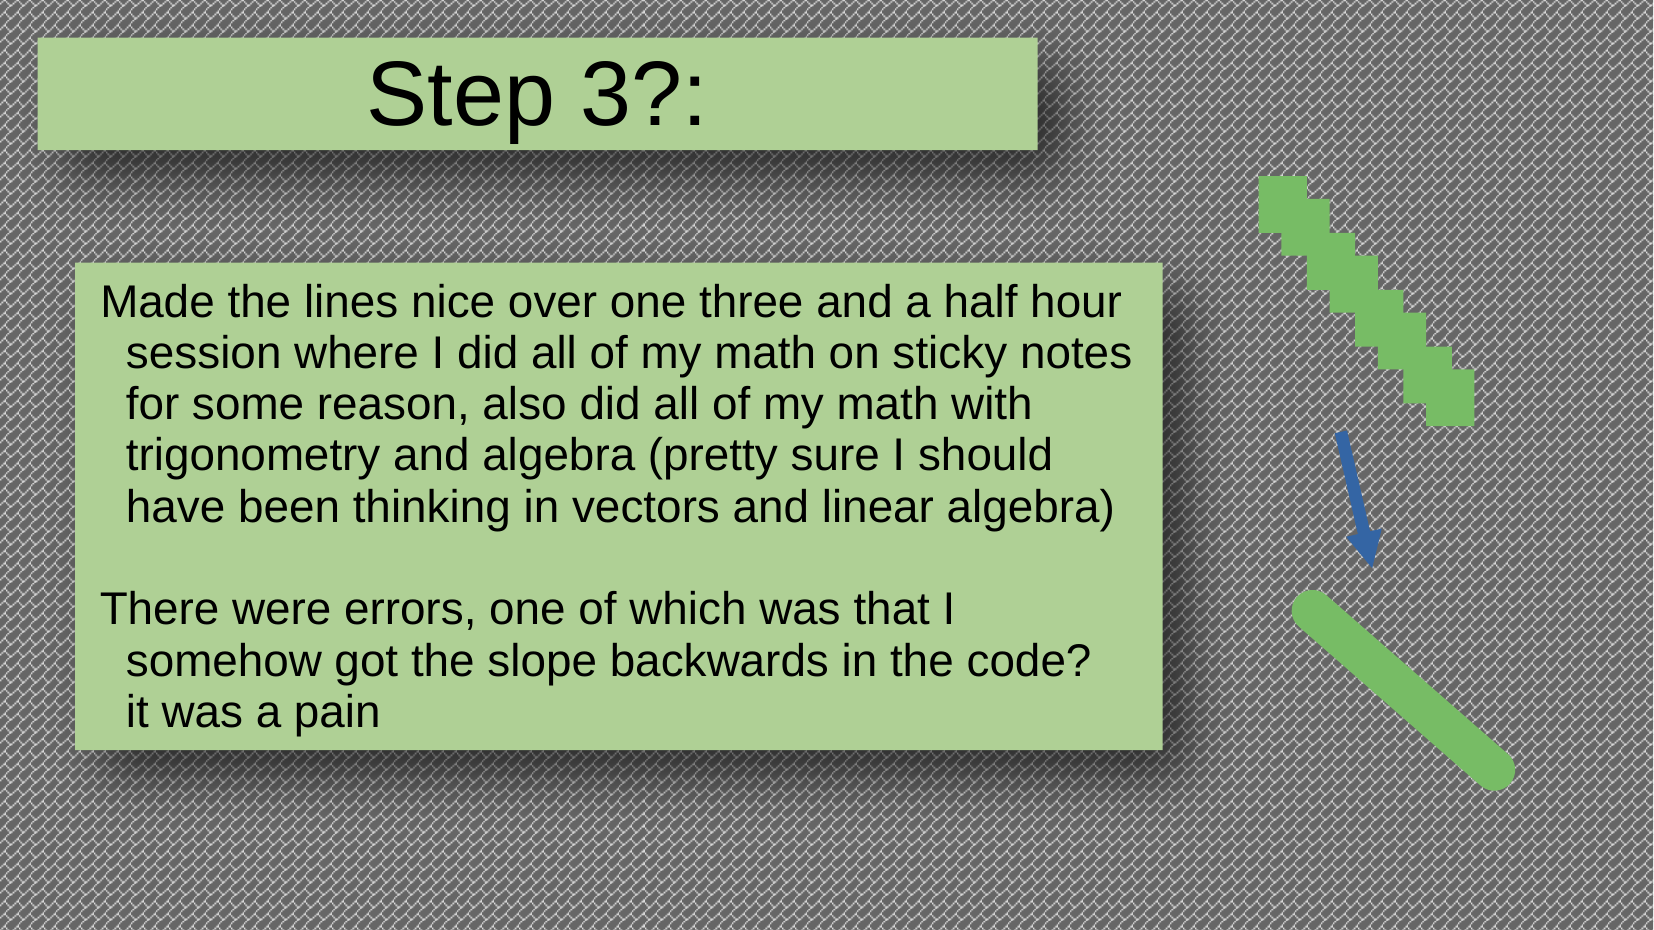

# Step 3?:
 Made the lines nice over one three and a half hour
 session where I did all of my math on sticky notes
 for some reason, also did all of my math with
 trigonometry and algebra (pretty sure I should
 have been thinking in vectors and linear algebra)
 There were errors, one of which was that I
 somehow got the slope backwards in the code?
 it was a pain